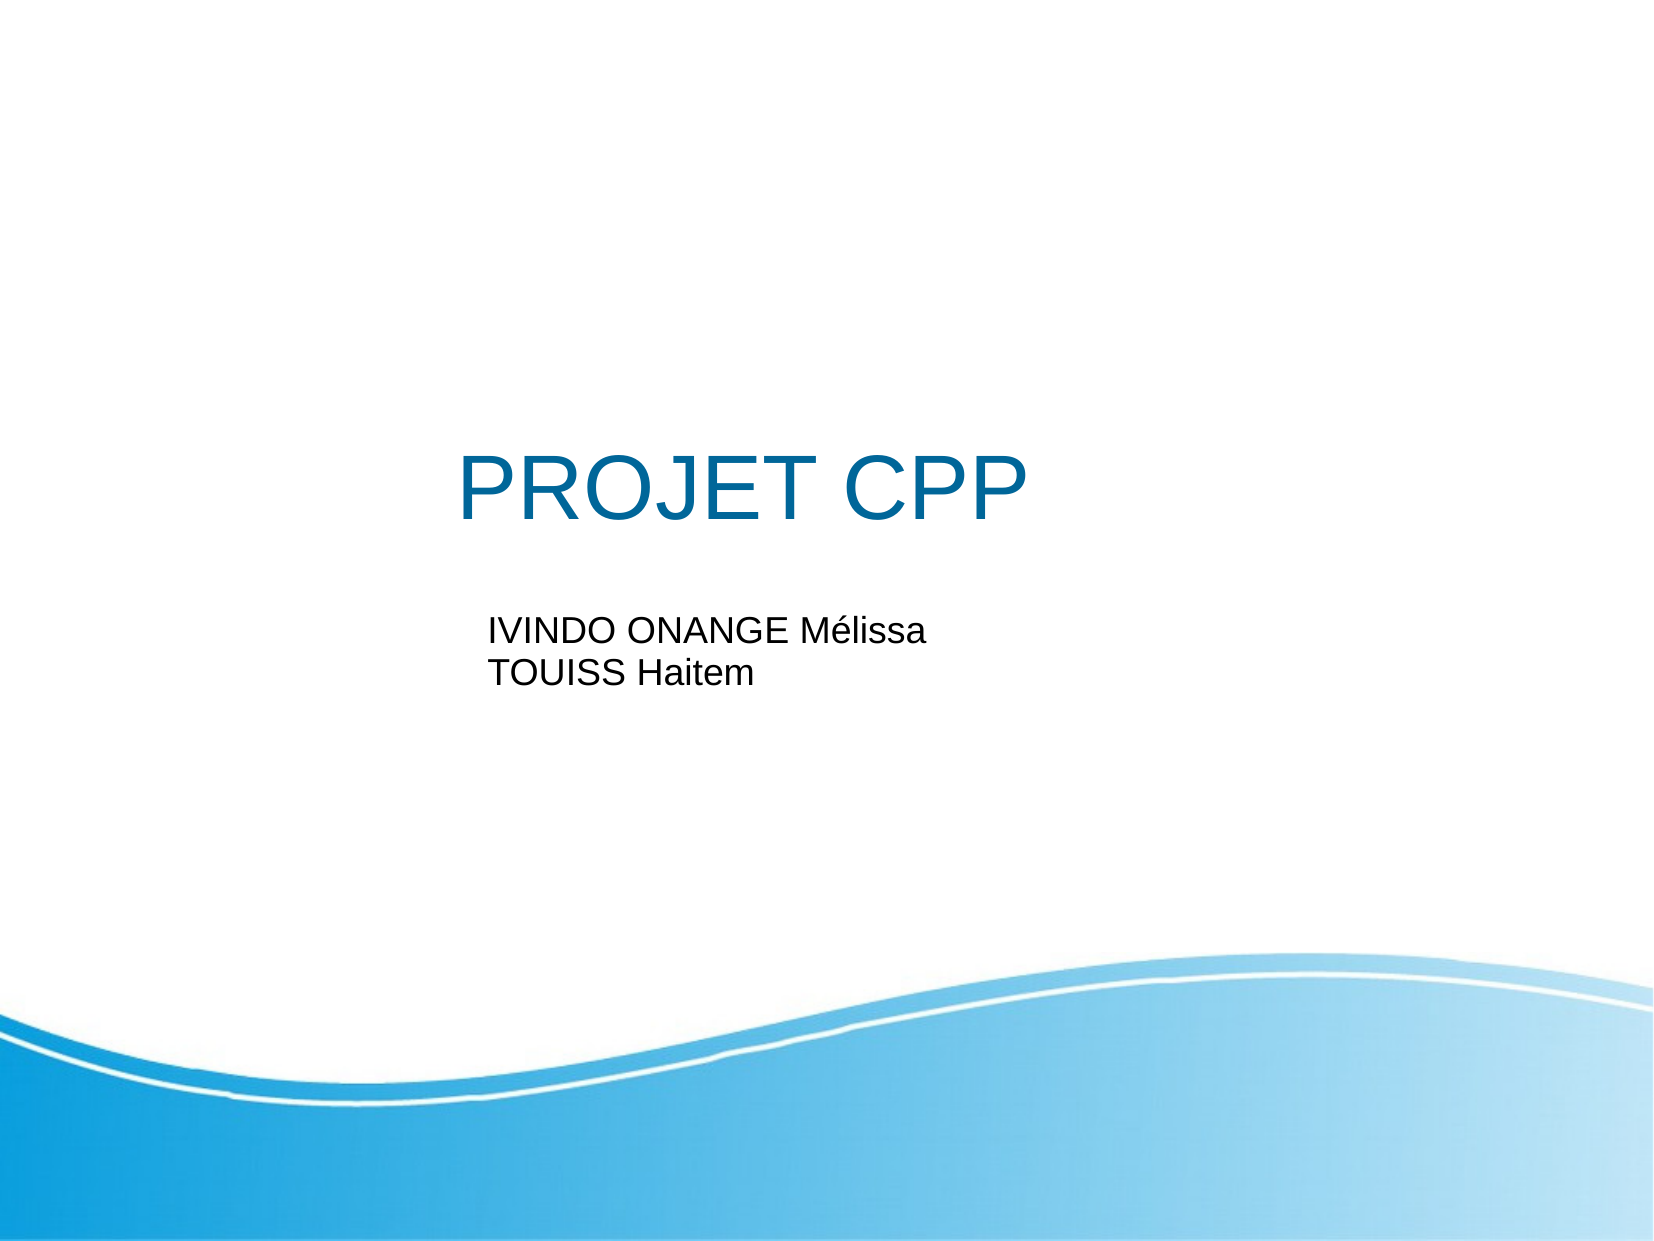

# PROJET CPP
IVINDO ONANGE Mélissa
TOUISS Haitem